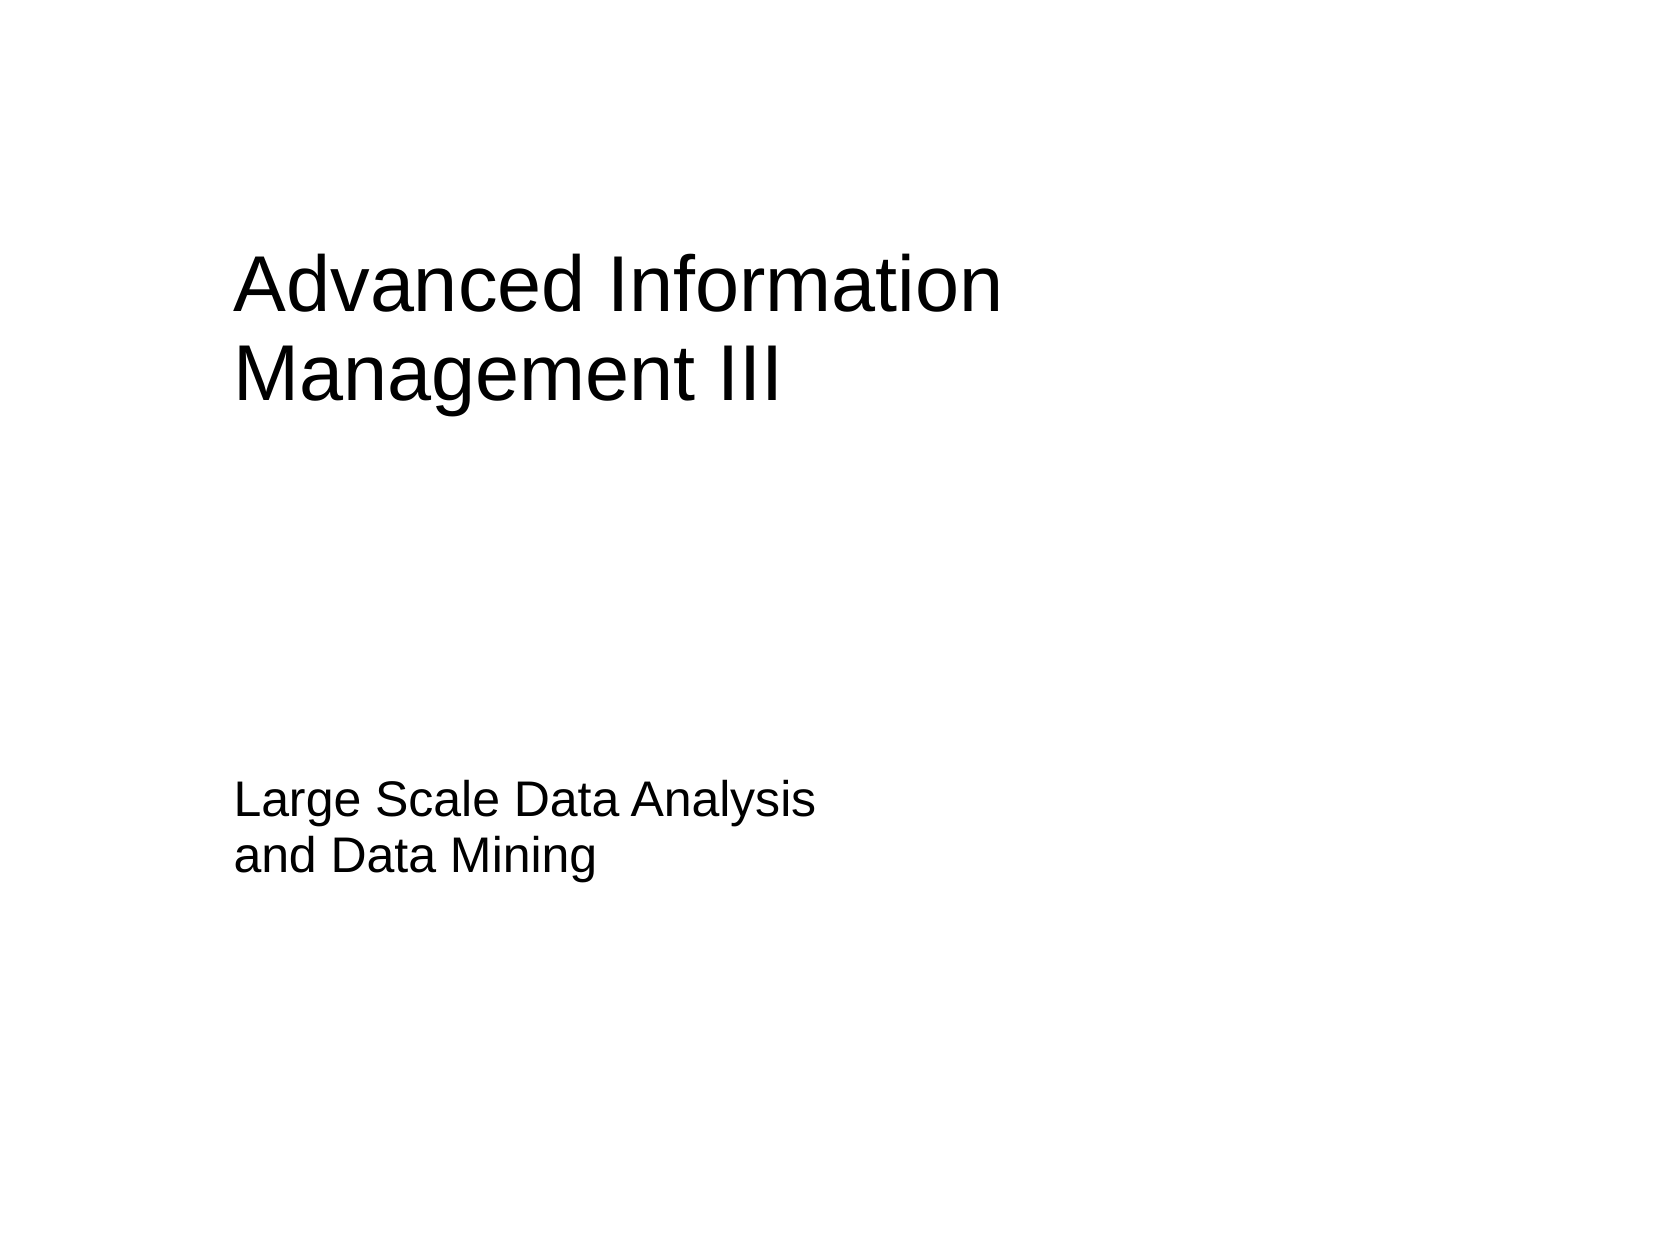

Advanced Information
Management III
Large Scale Data Analysis
and Data Mining